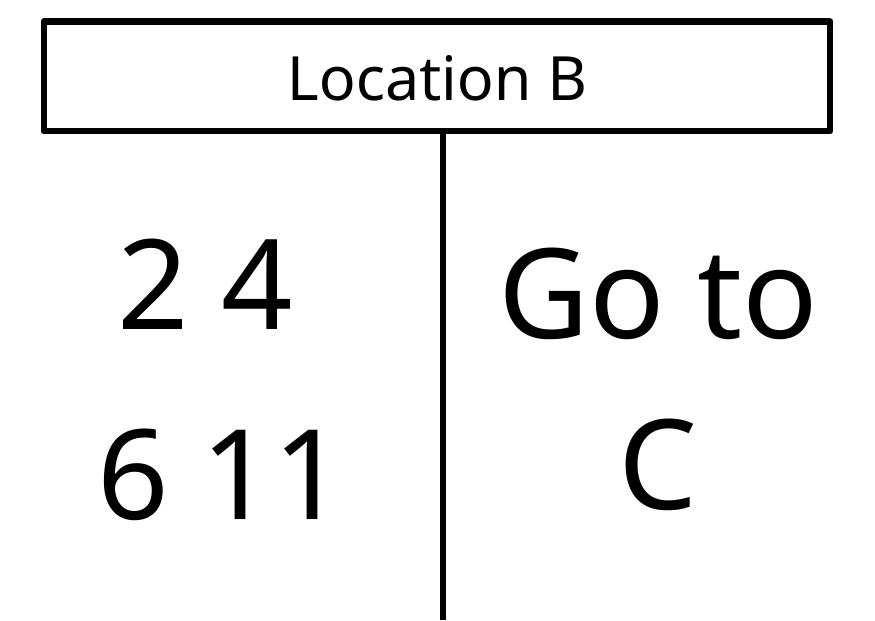

# Location B
2 4
6 11
Go to C